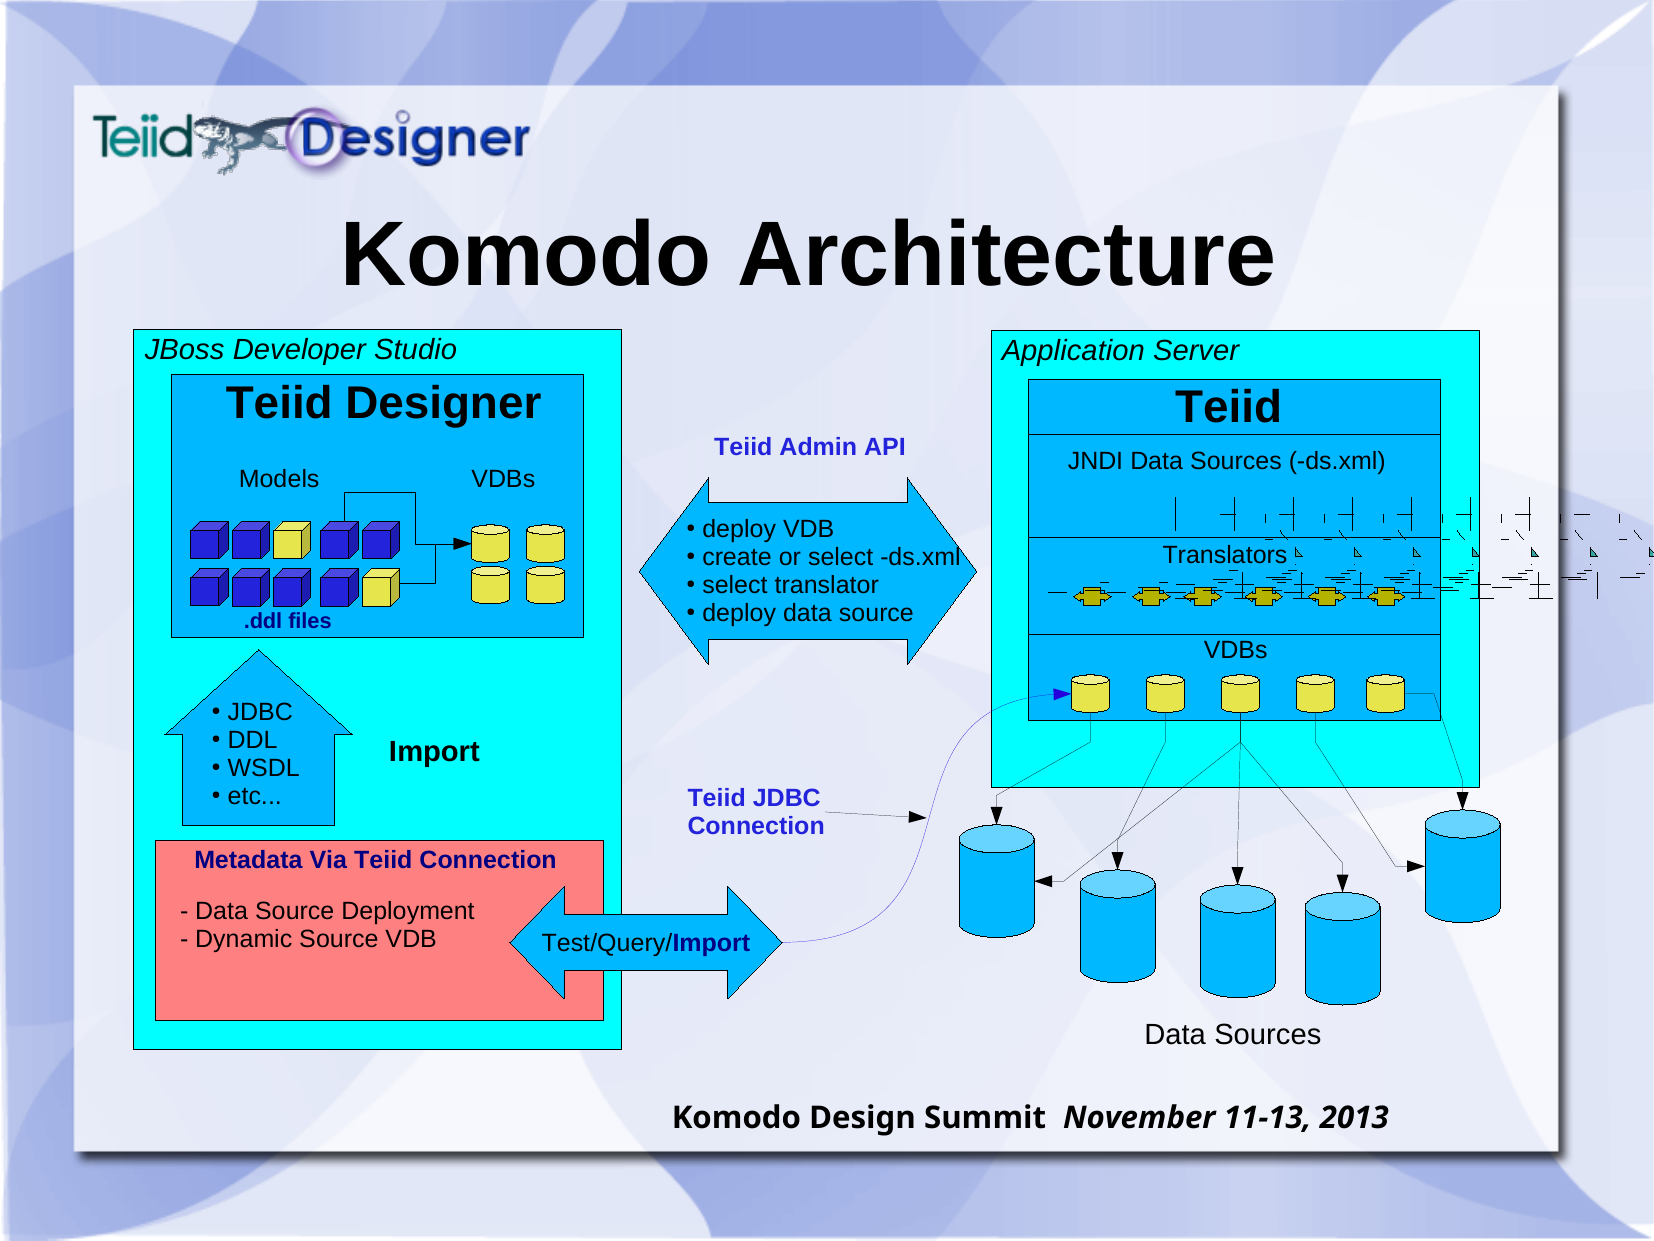

# Komodo Architecture
JBoss Developer Studio
Application Server
Teiid Designer
Teiid
Teiid Admin API
JNDI Data Sources (-ds.xml)
Models
VDBs
 deploy VDB
 create or select -ds.xml
 select translator
 deploy data source
Translators
.ddl files
VDBs
 JDBC
 DDL
 WSDL
 etc...
Import
Teiid JDBC
Connection
Metadata Via Teiid Connection
Test/Query/Import
- Data Source Deployment
- Dynamic Source VDB
Data Sources